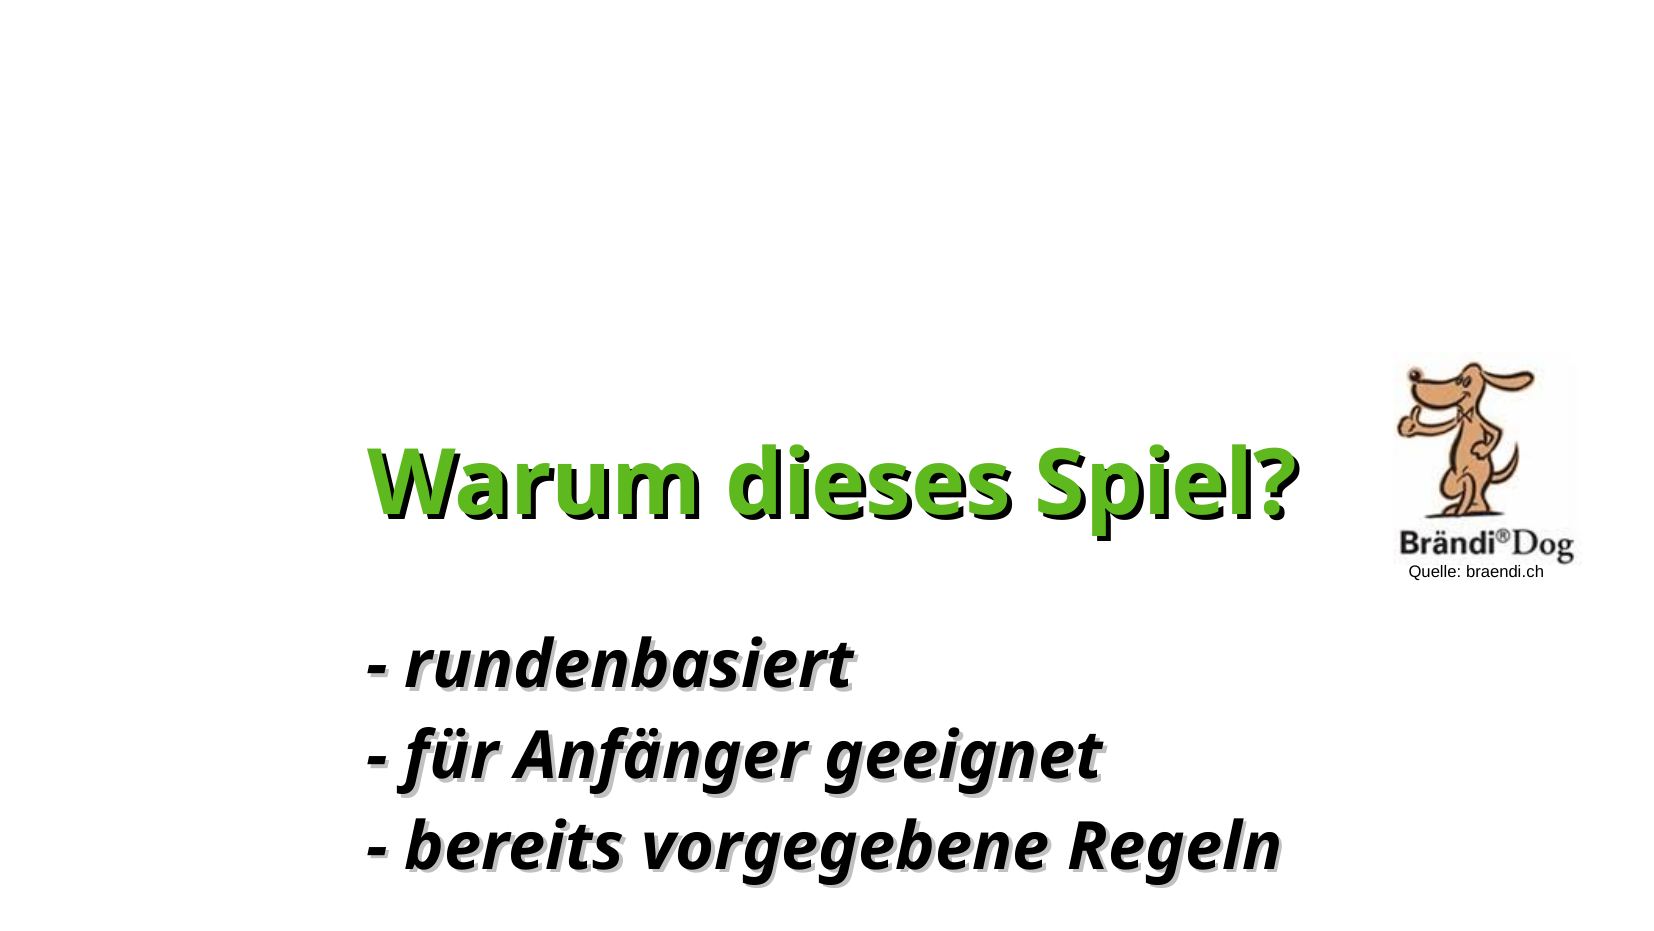

# Warum dieses Spiel?
Quelle: braendi.ch
				- rundenbasiert
				- für Anfänger geeignet
				- bereits vorgegebene Regeln